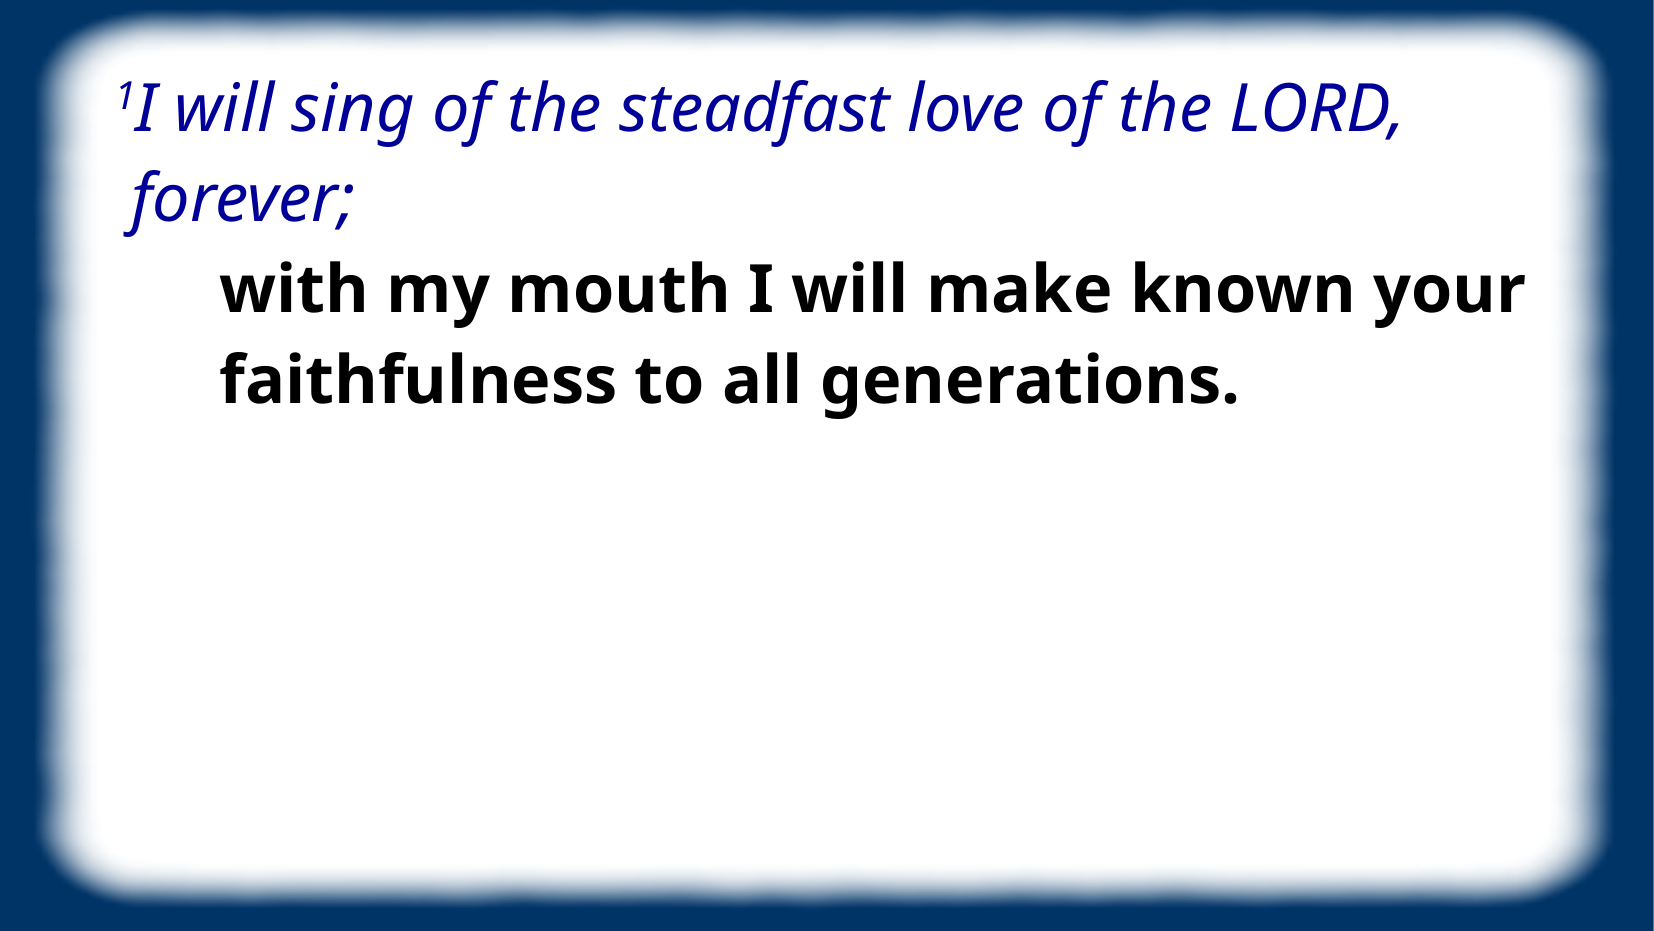

1I will sing of the steadfast love of the LORD,
 forever;
 with my mouth I will make known your
 faithfulness to all generations.